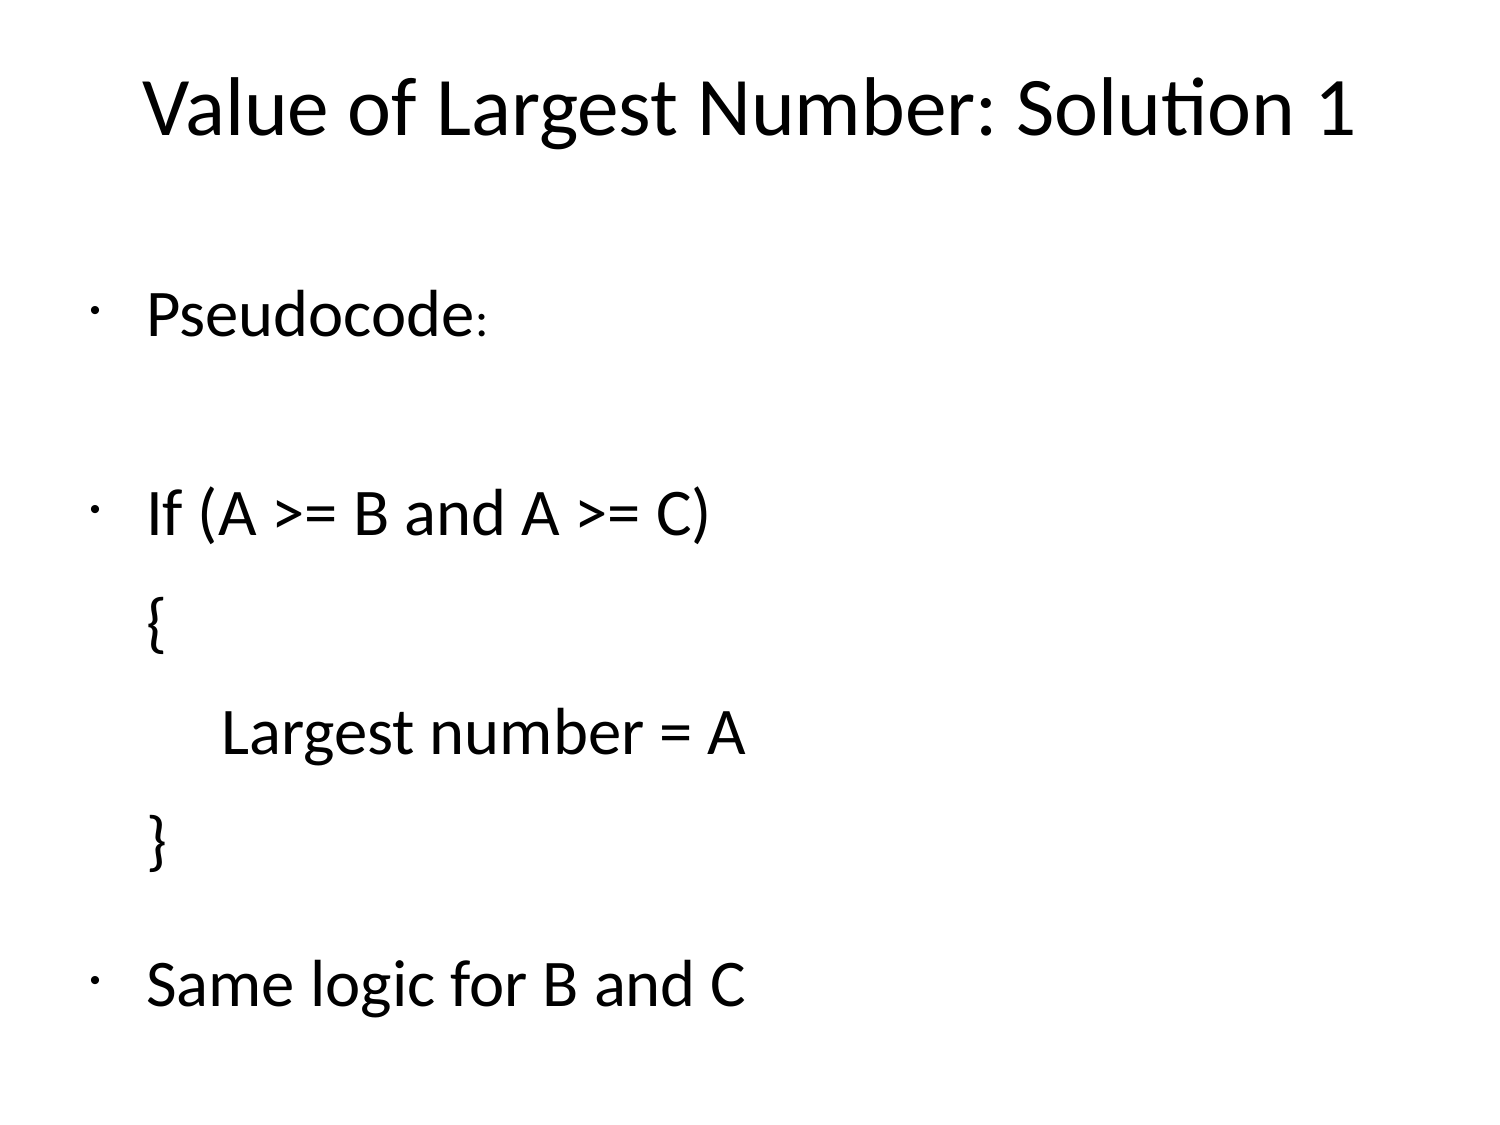

# Value of Largest Number: Solution 1
Pseudocode:
If (A >= B and A >= C)
{
	Largest number = A
}
Same logic for B and C